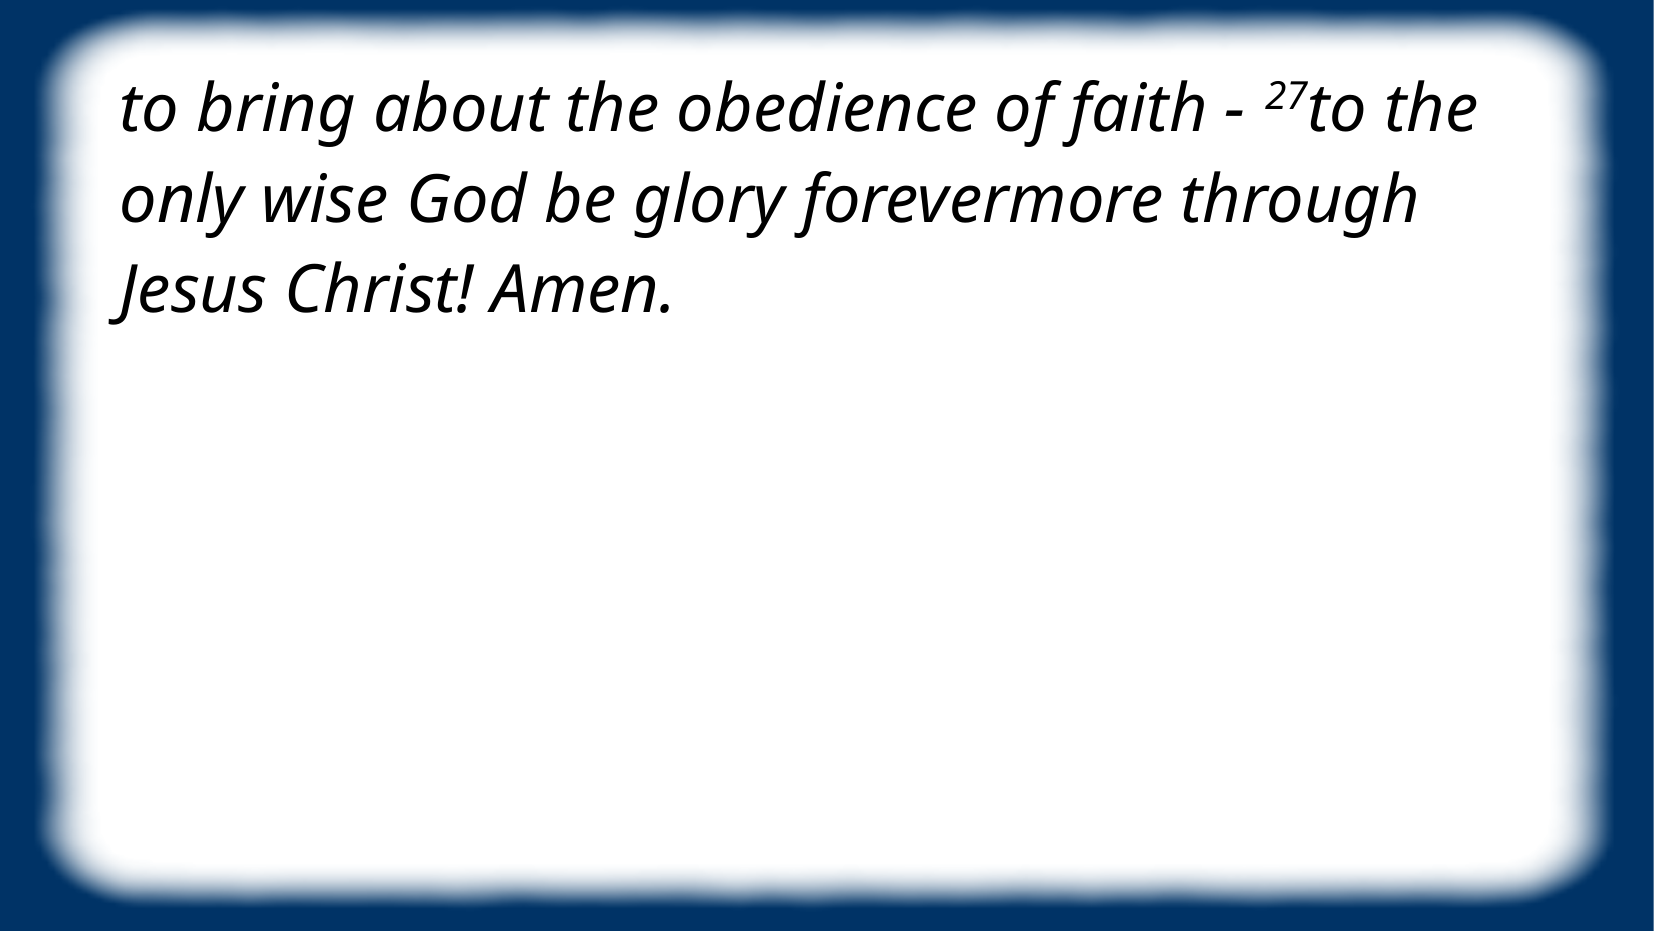

to bring about the obedience of faith - 27to the only wise God be glory forevermore through Jesus Christ! Amen.